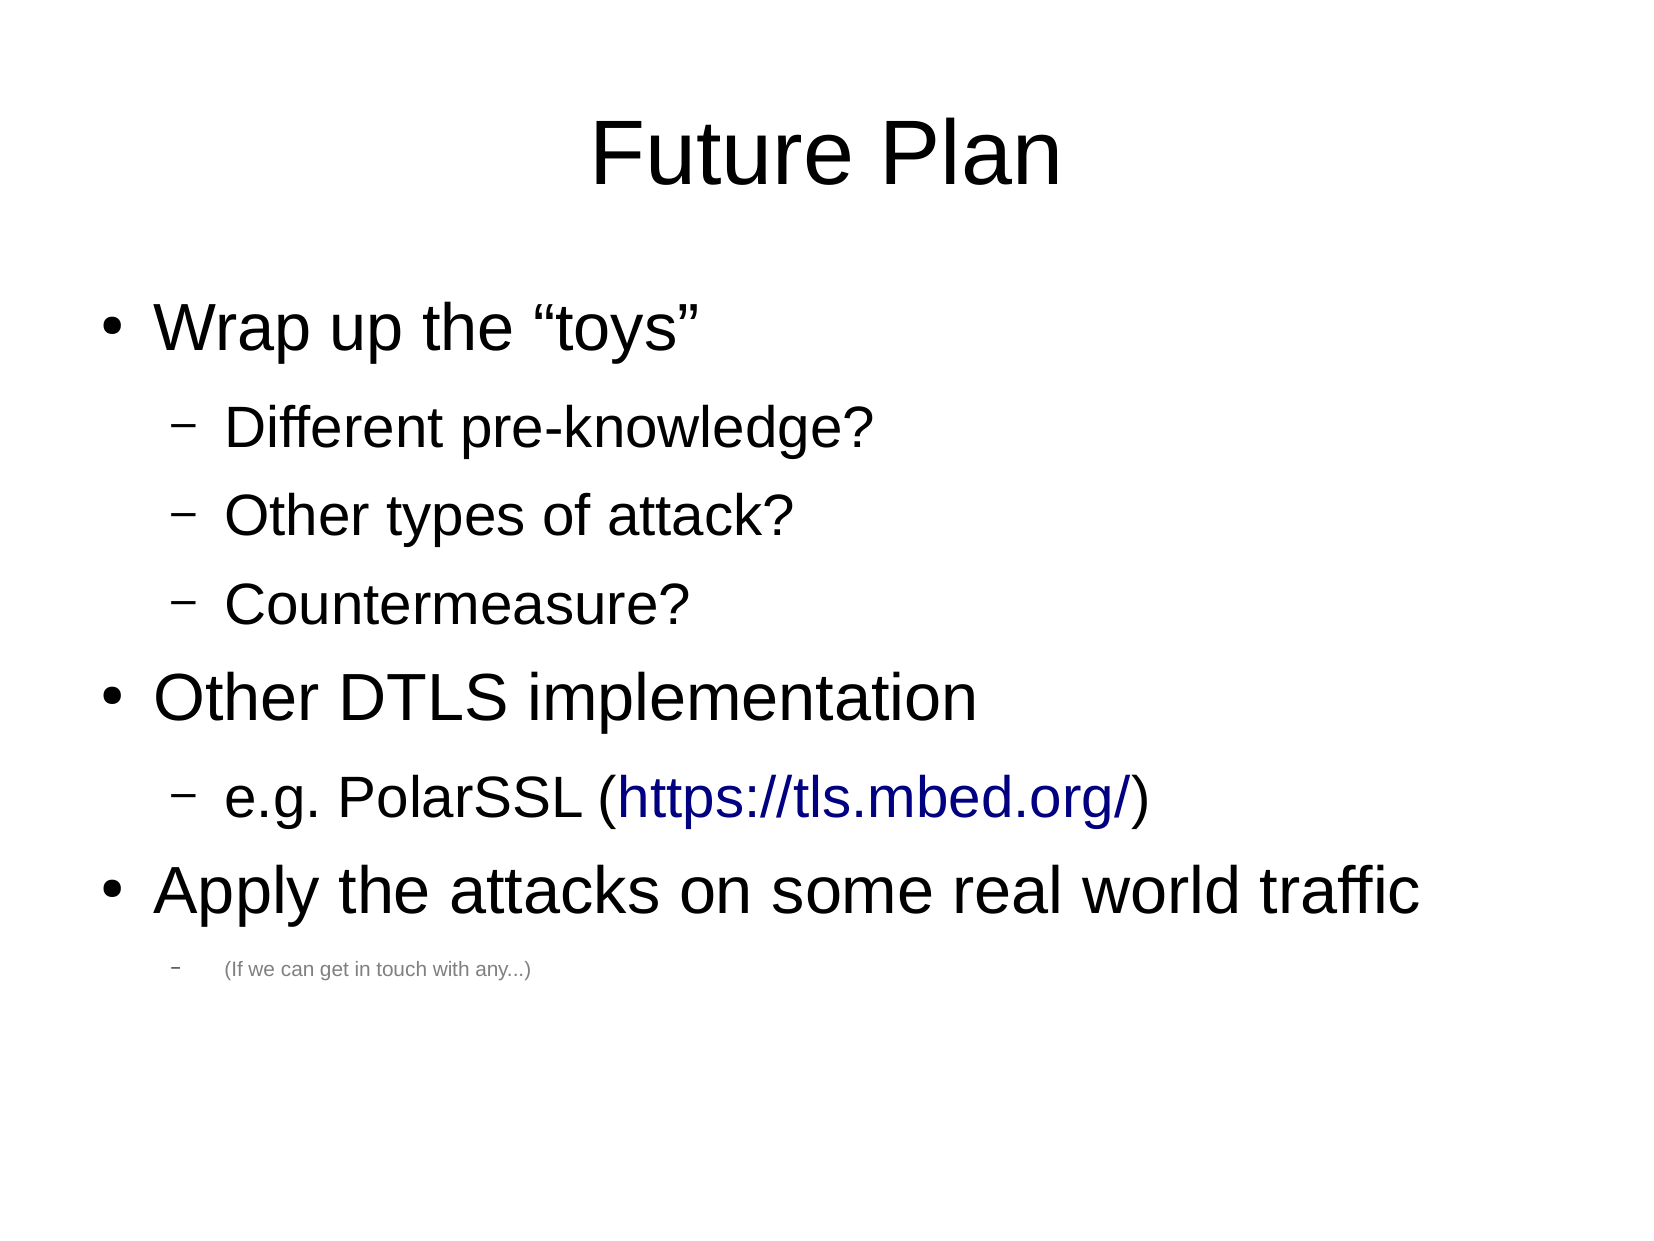

# Future Plan
Wrap up the “toys”
Different pre-knowledge?
Other types of attack?
Countermeasure?
Other DTLS implementation
e.g. PolarSSL (https://tls.mbed.org/)
Apply the attacks on some real world traffic
(If we can get in touch with any...)